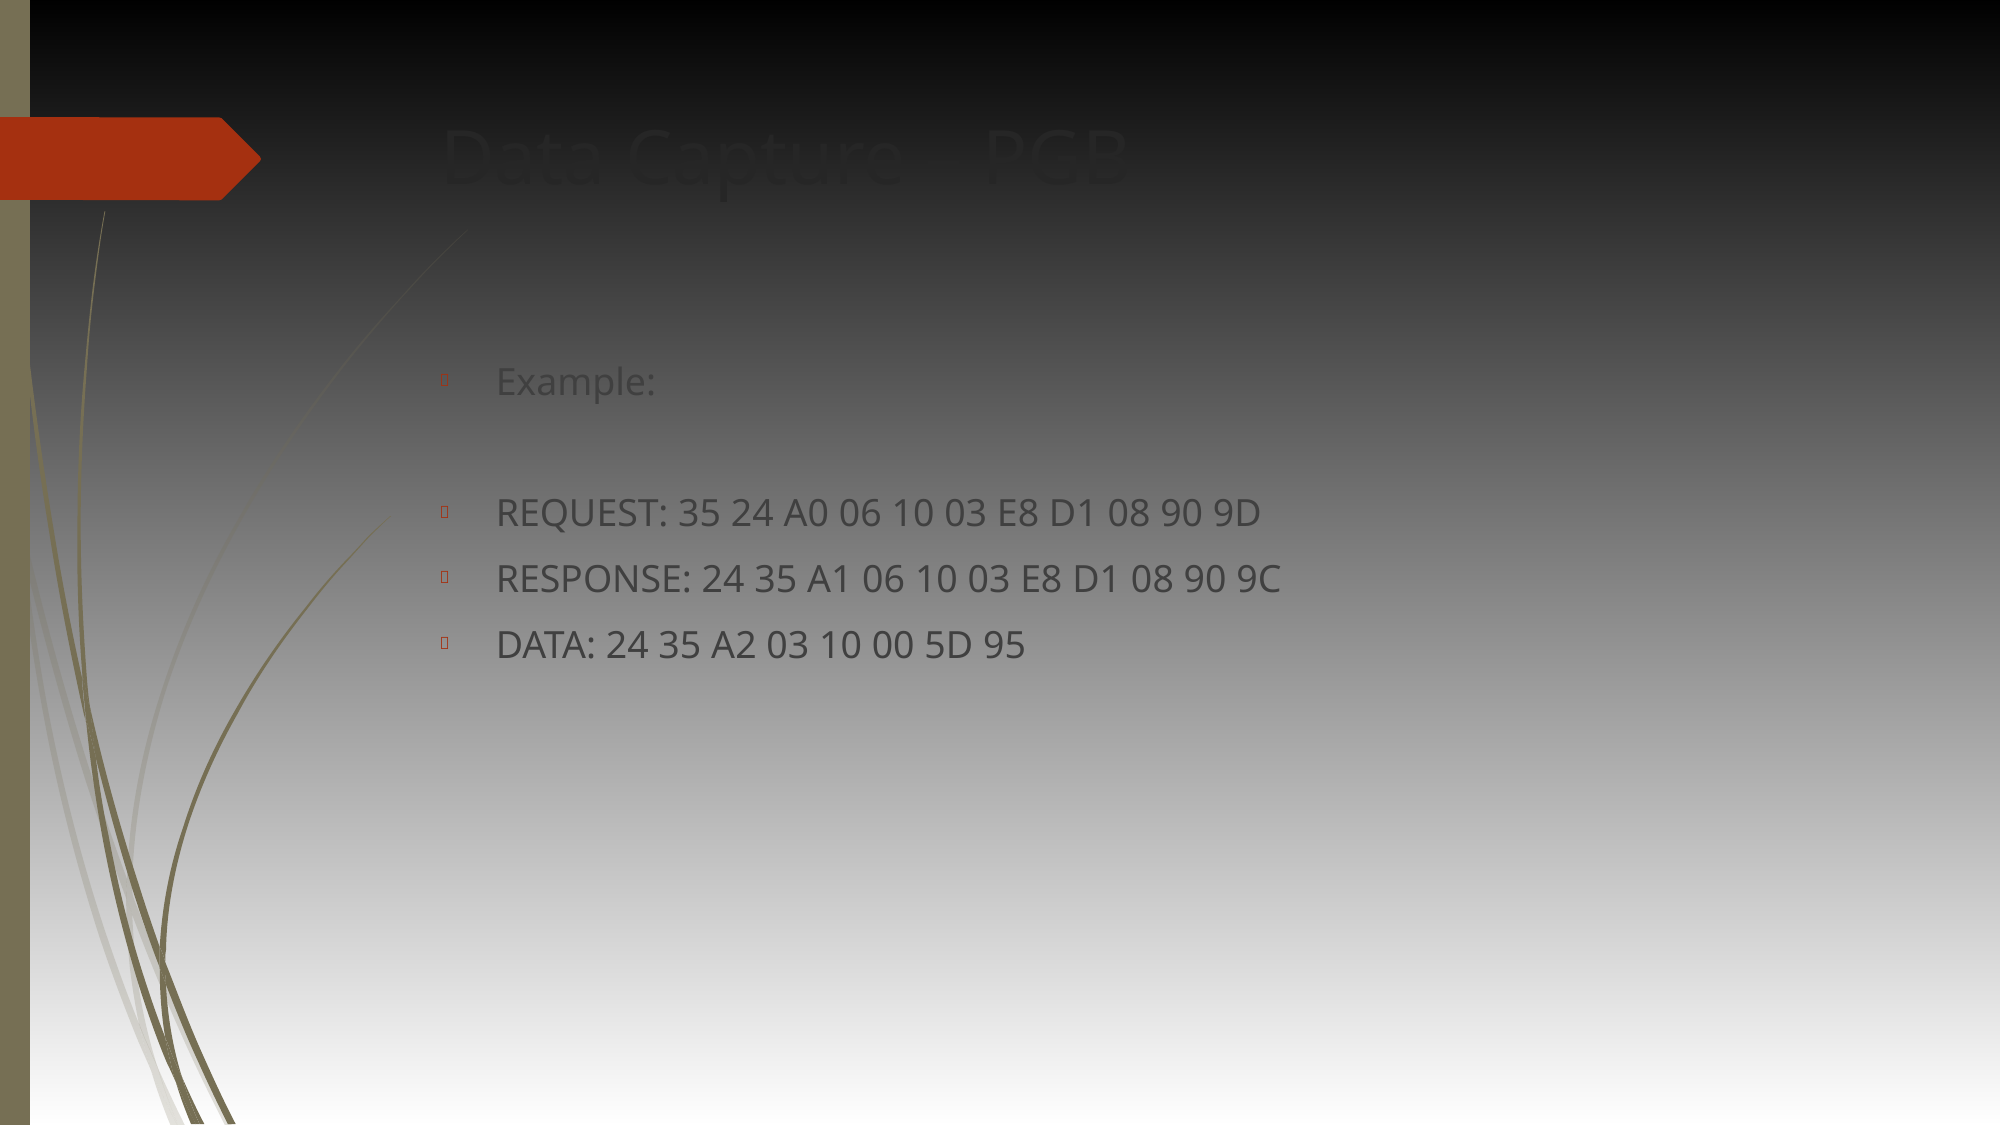

# Data Capture – PGB
Example:
REQUEST: 35 24 A0 06 10 03 E8 D1 08 90 9D
RESPONSE: 24 35 A1 06 10 03 E8 D1 08 90 9C
DATA: 24 35 A2 03 10 00 5D 95